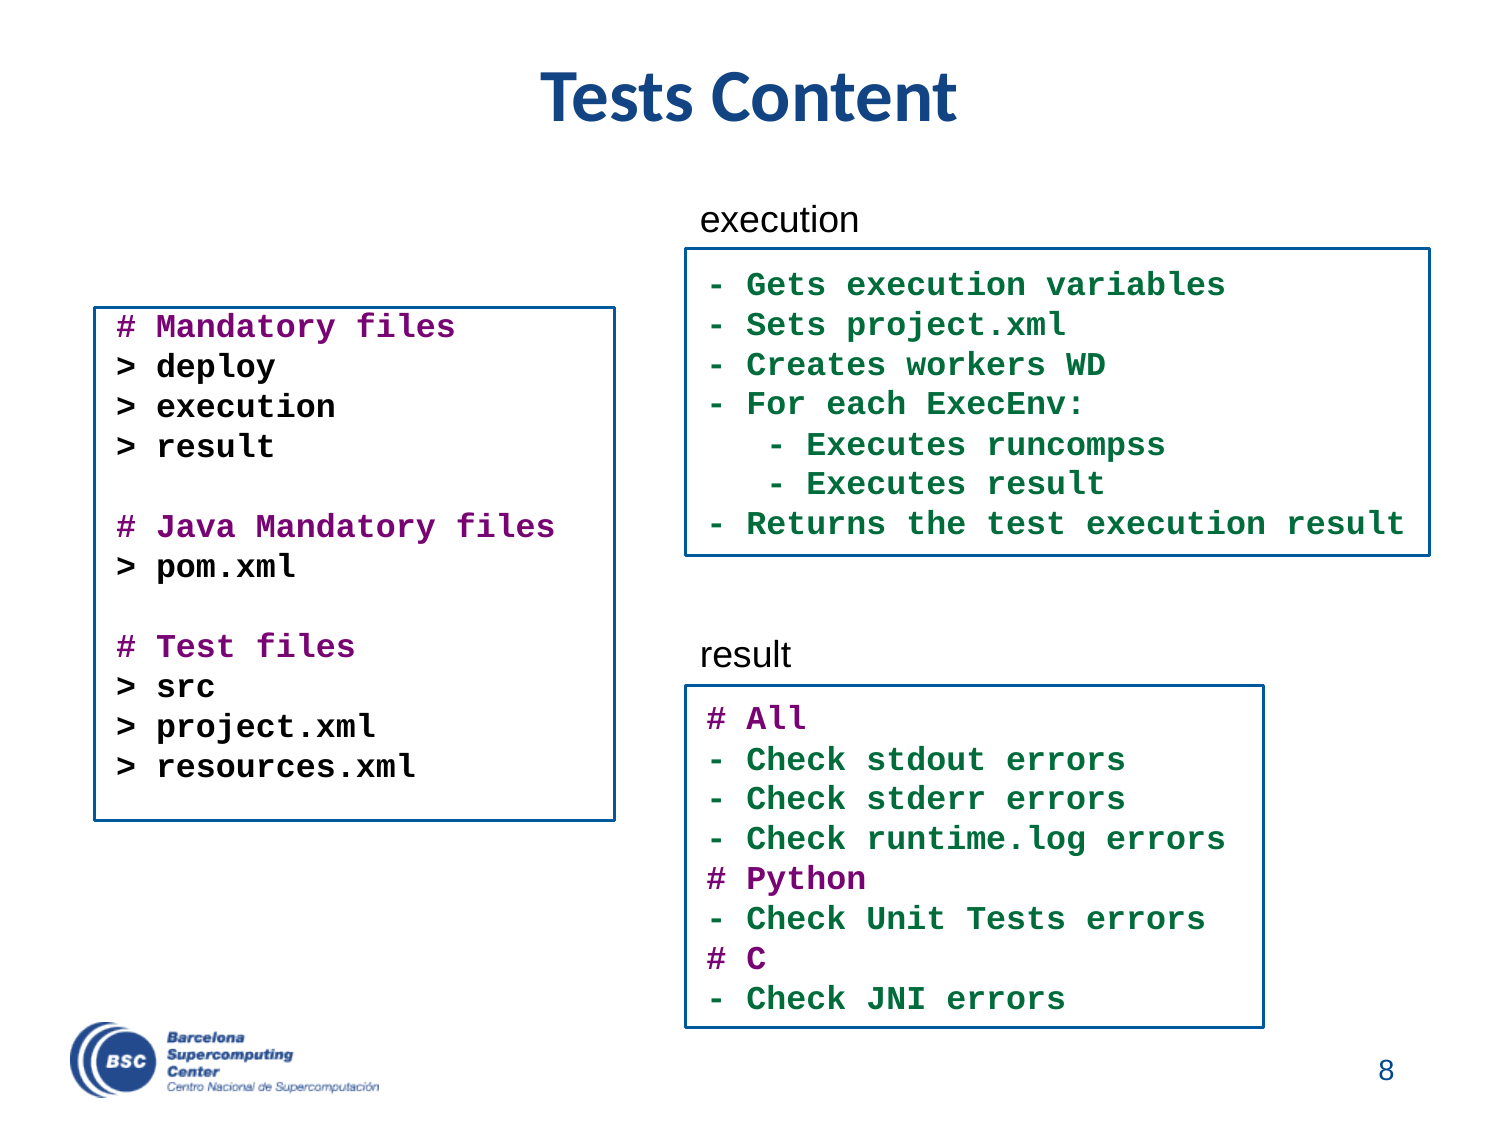

Tests Content
execution
 - Gets execution variables
 - Sets project.xml
 - Creates workers WD
 - For each ExecEnv:
 - Executes runcompss
 - Executes result
 - Returns the test execution result
 # Mandatory files
 > deploy
 > execution
 > result
 # Java Mandatory files
 > pom.xml
 # Test files
 > src
 > project.xml
 > resources.xml
result
 # All
 - Check stdout errors
 - Check stderr errors
 - Check runtime.log errors
 # Python
 - Check Unit Tests errors
 # C
 - Check JNI errors